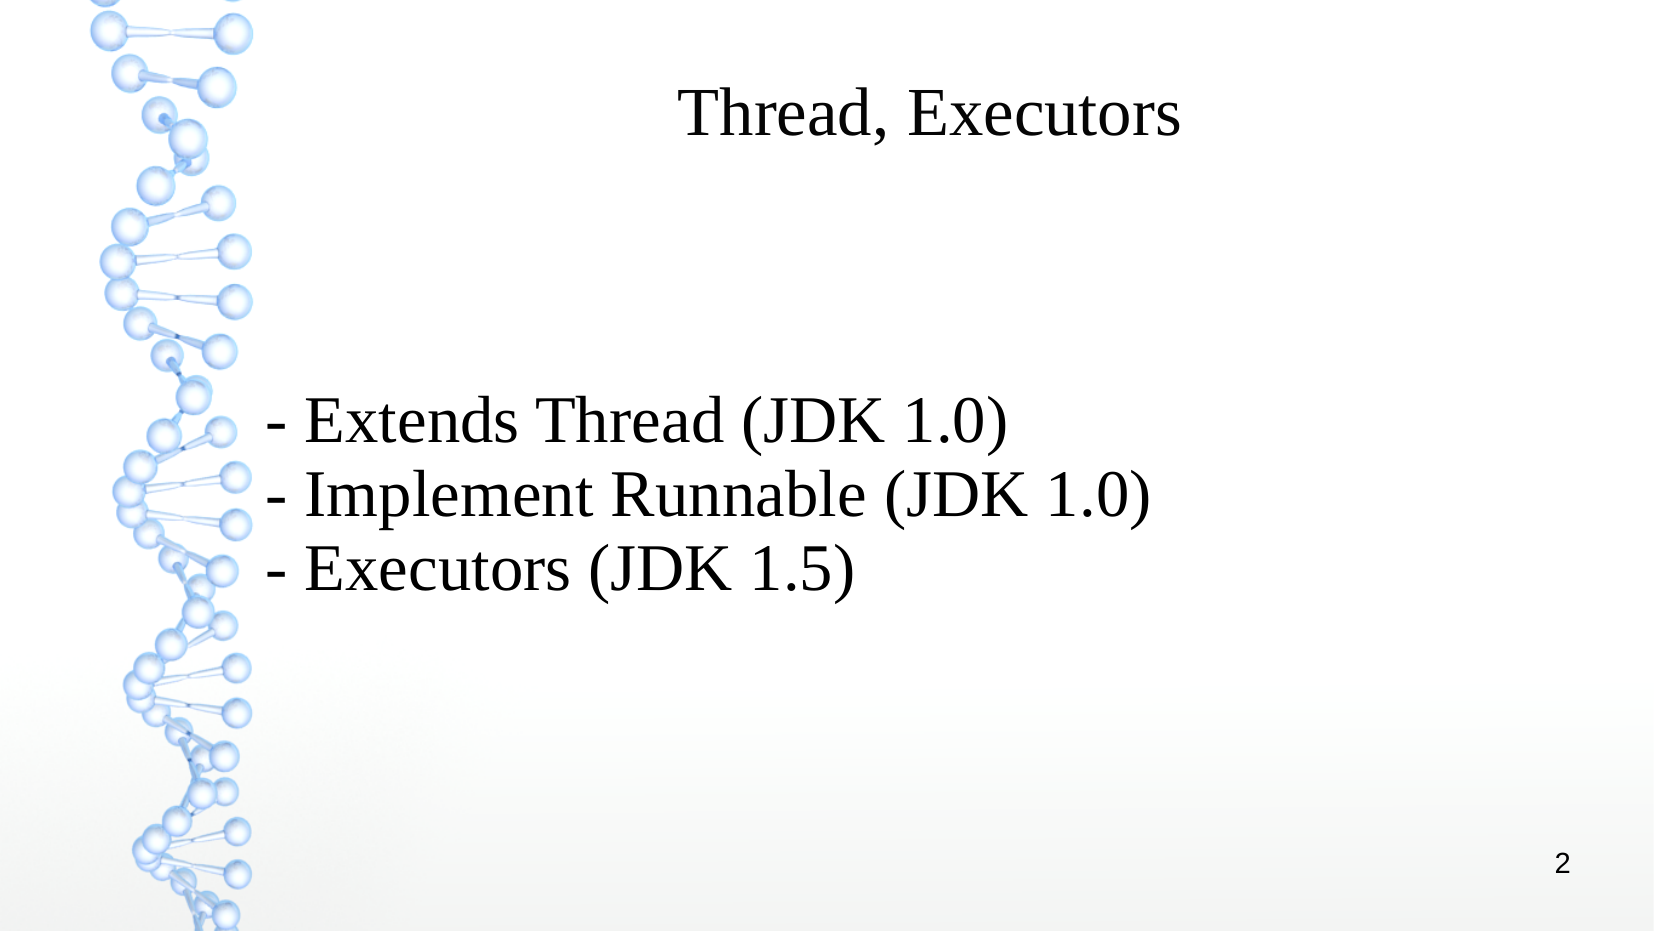

# Thread, Executors
- Extends Thread (JDK 1.0)
- Implement Runnable (JDK 1.0)
- Executors (JDK 1.5)
2